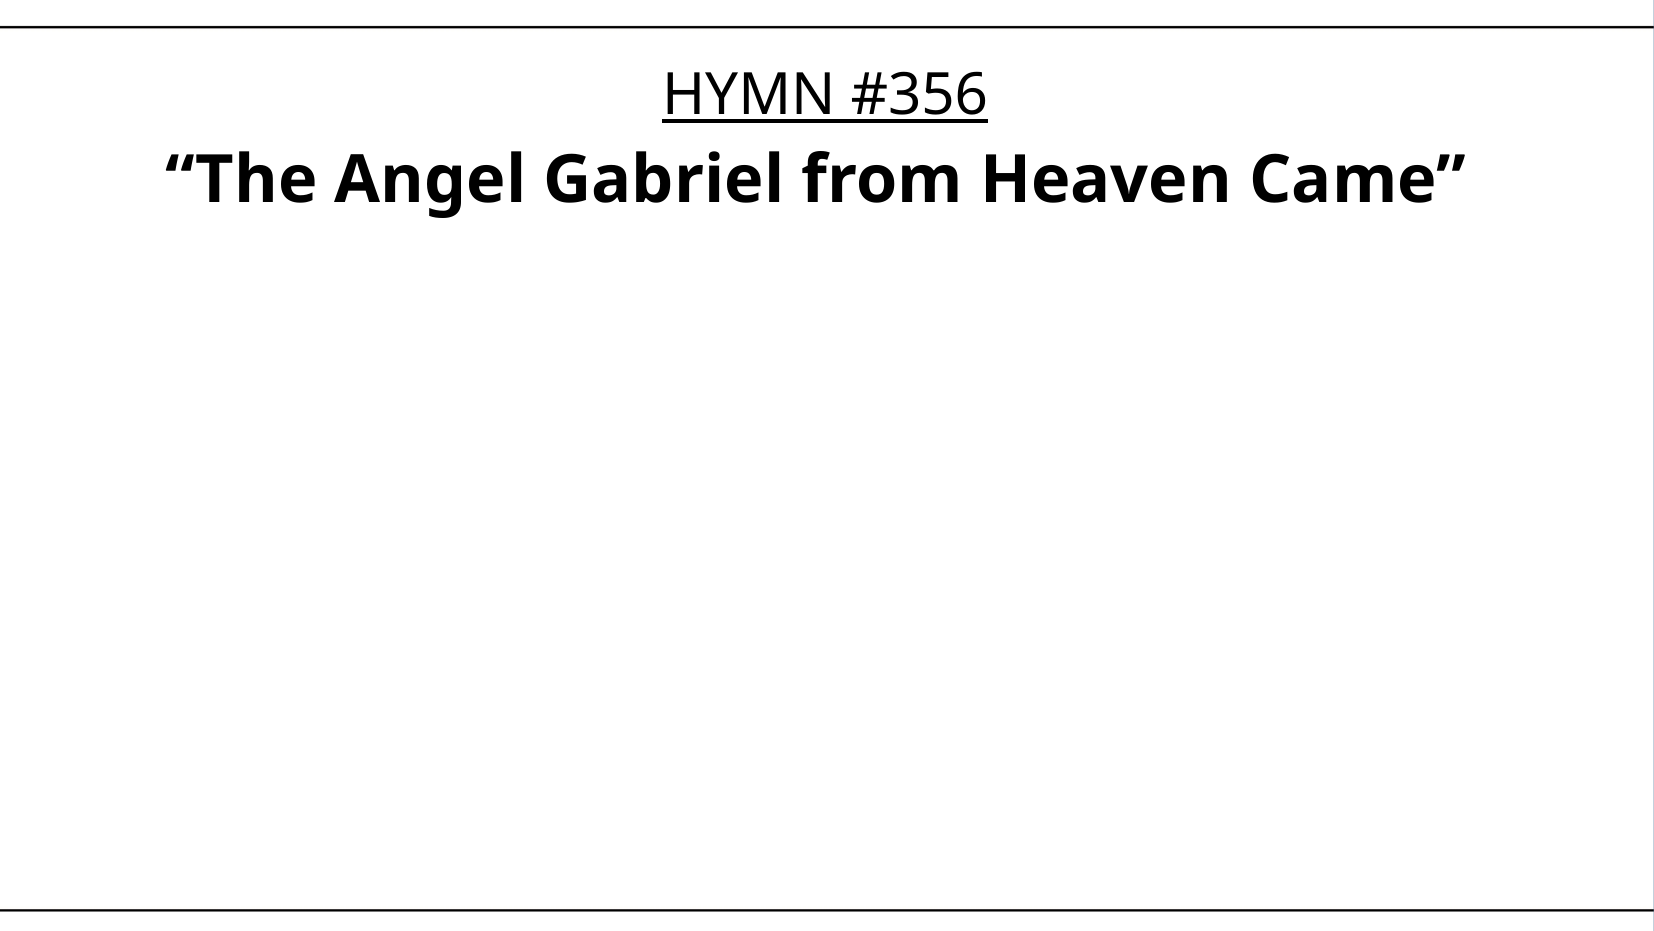

HYMN #356
“The Angel Gabriel from Heaven Came”